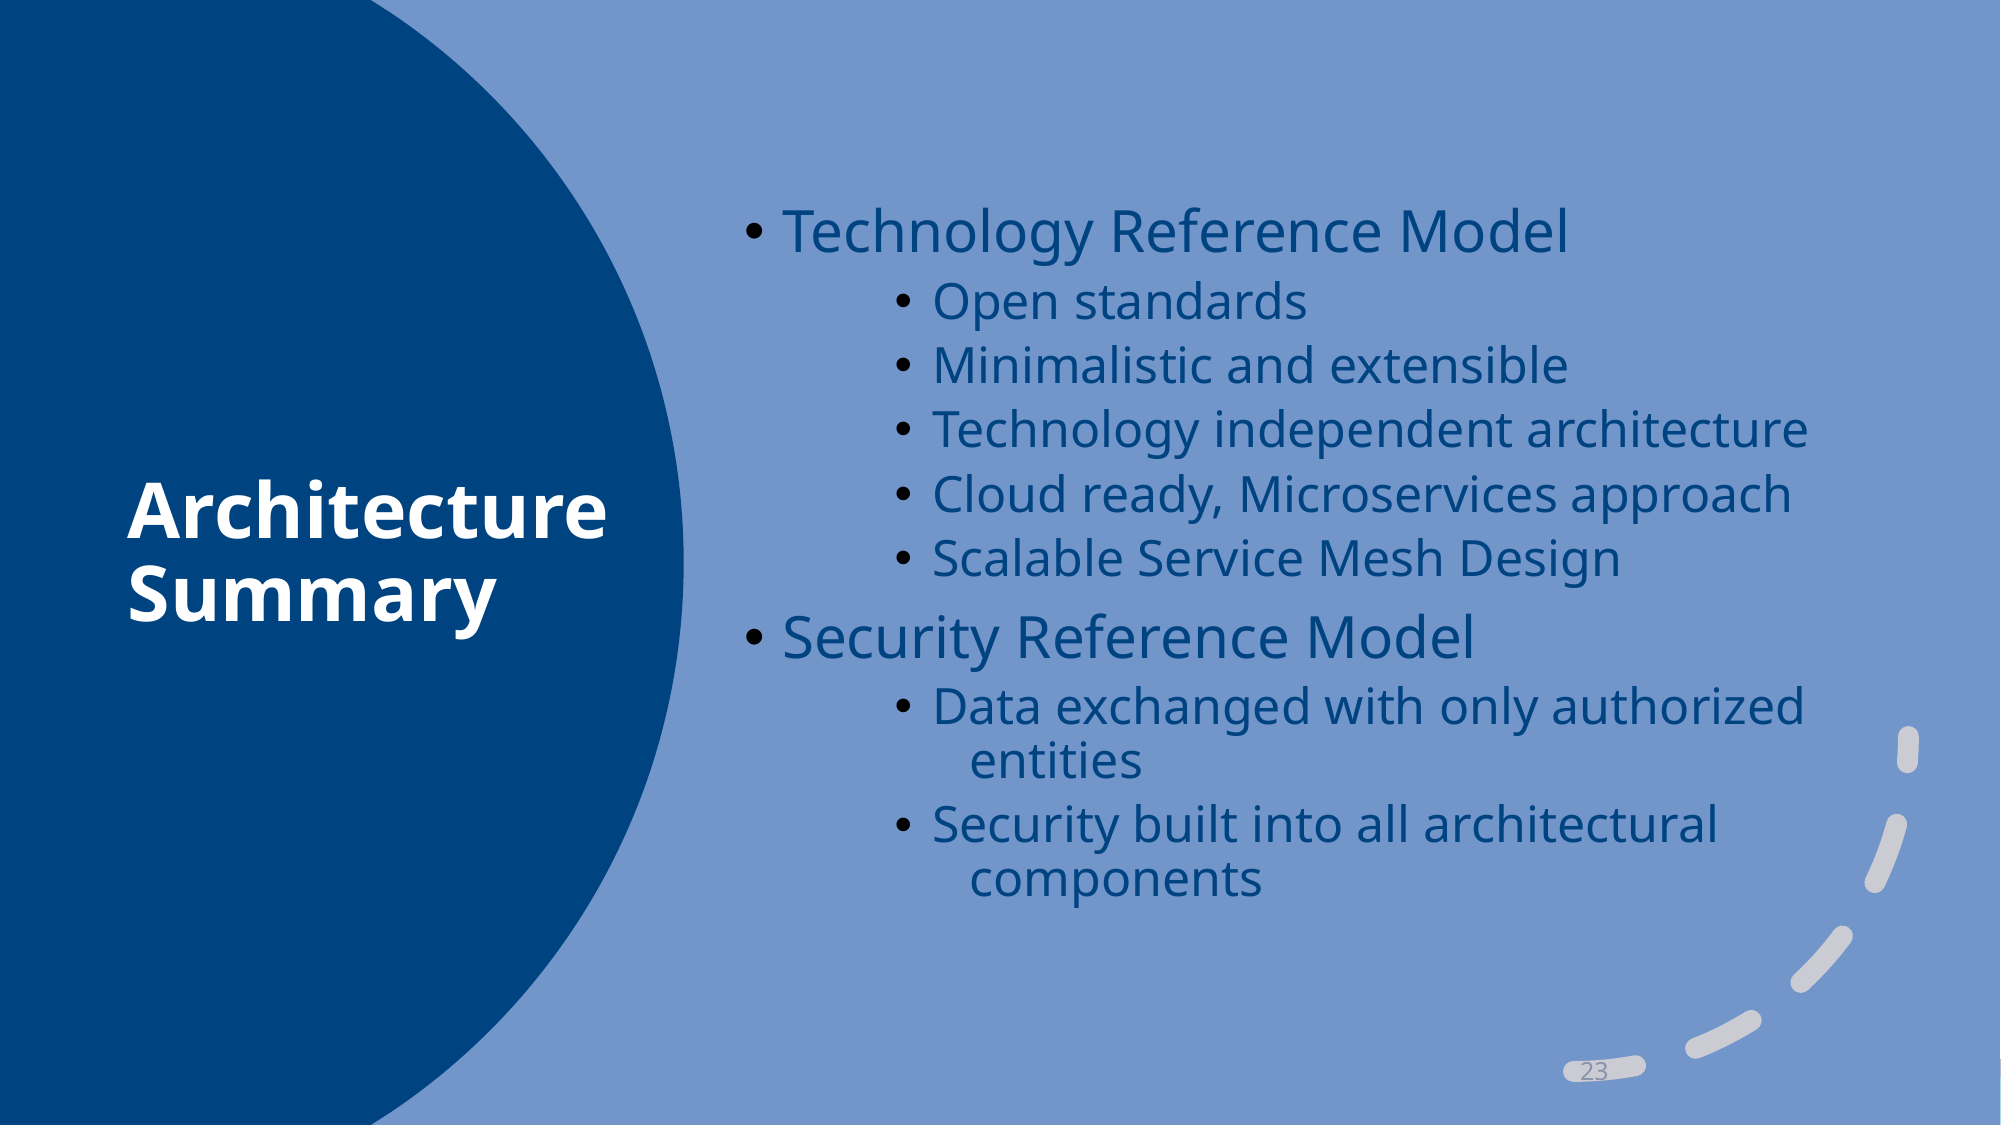

Technology Reference Model
Open standards
Minimalistic and extensible
Technology independent architecture
Cloud ready, Microservices approach
Scalable Service Mesh Design
Security Reference Model
Data exchanged with only authorized entities
Security built into all architectural components
# Architecture Summary